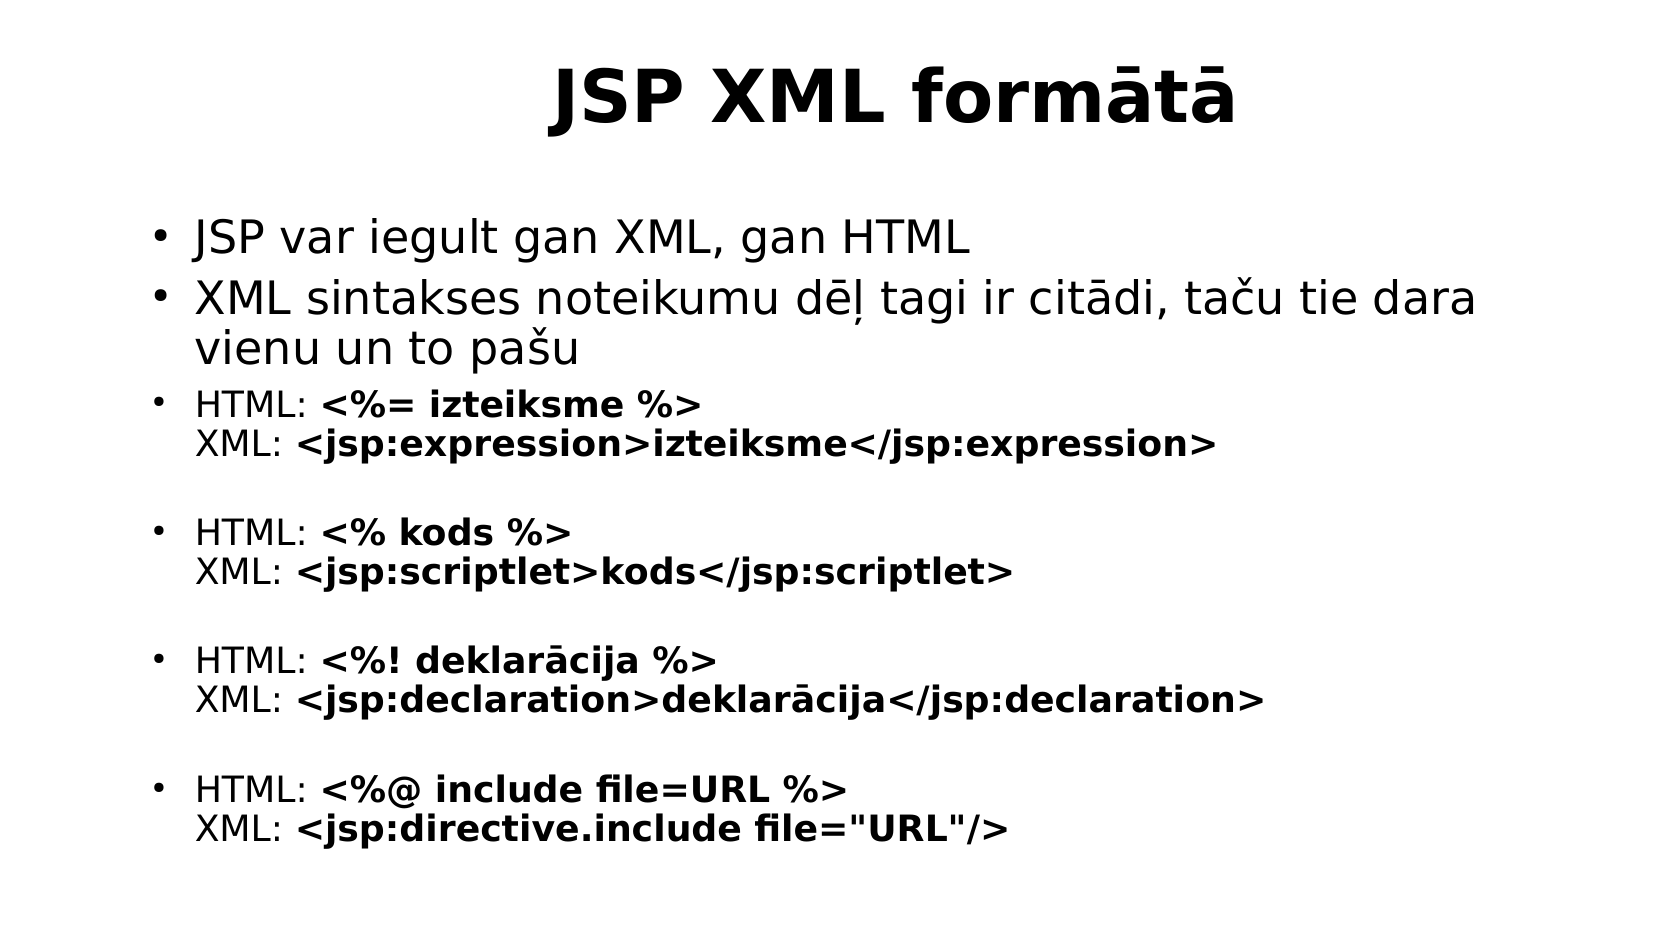

# JSP XML formātā
JSP var iegult gan XML, gan HTML
XML sintakses noteikumu dēļ tagi ir citādi, taču tie dara vienu un to pašu
HTML: <%= izteiksme %>
XML: <jsp:expression>izteiksme</jsp:expression>
HTML: <% kods %>
XML: <jsp:scriptlet>kods</jsp:scriptlet>
HTML: <%! deklarācija %>
XML: <jsp:declaration>deklarācija</jsp:declaration>
HTML: <%@ include file=URL %>
XML: <jsp:directive.include file="URL"/>